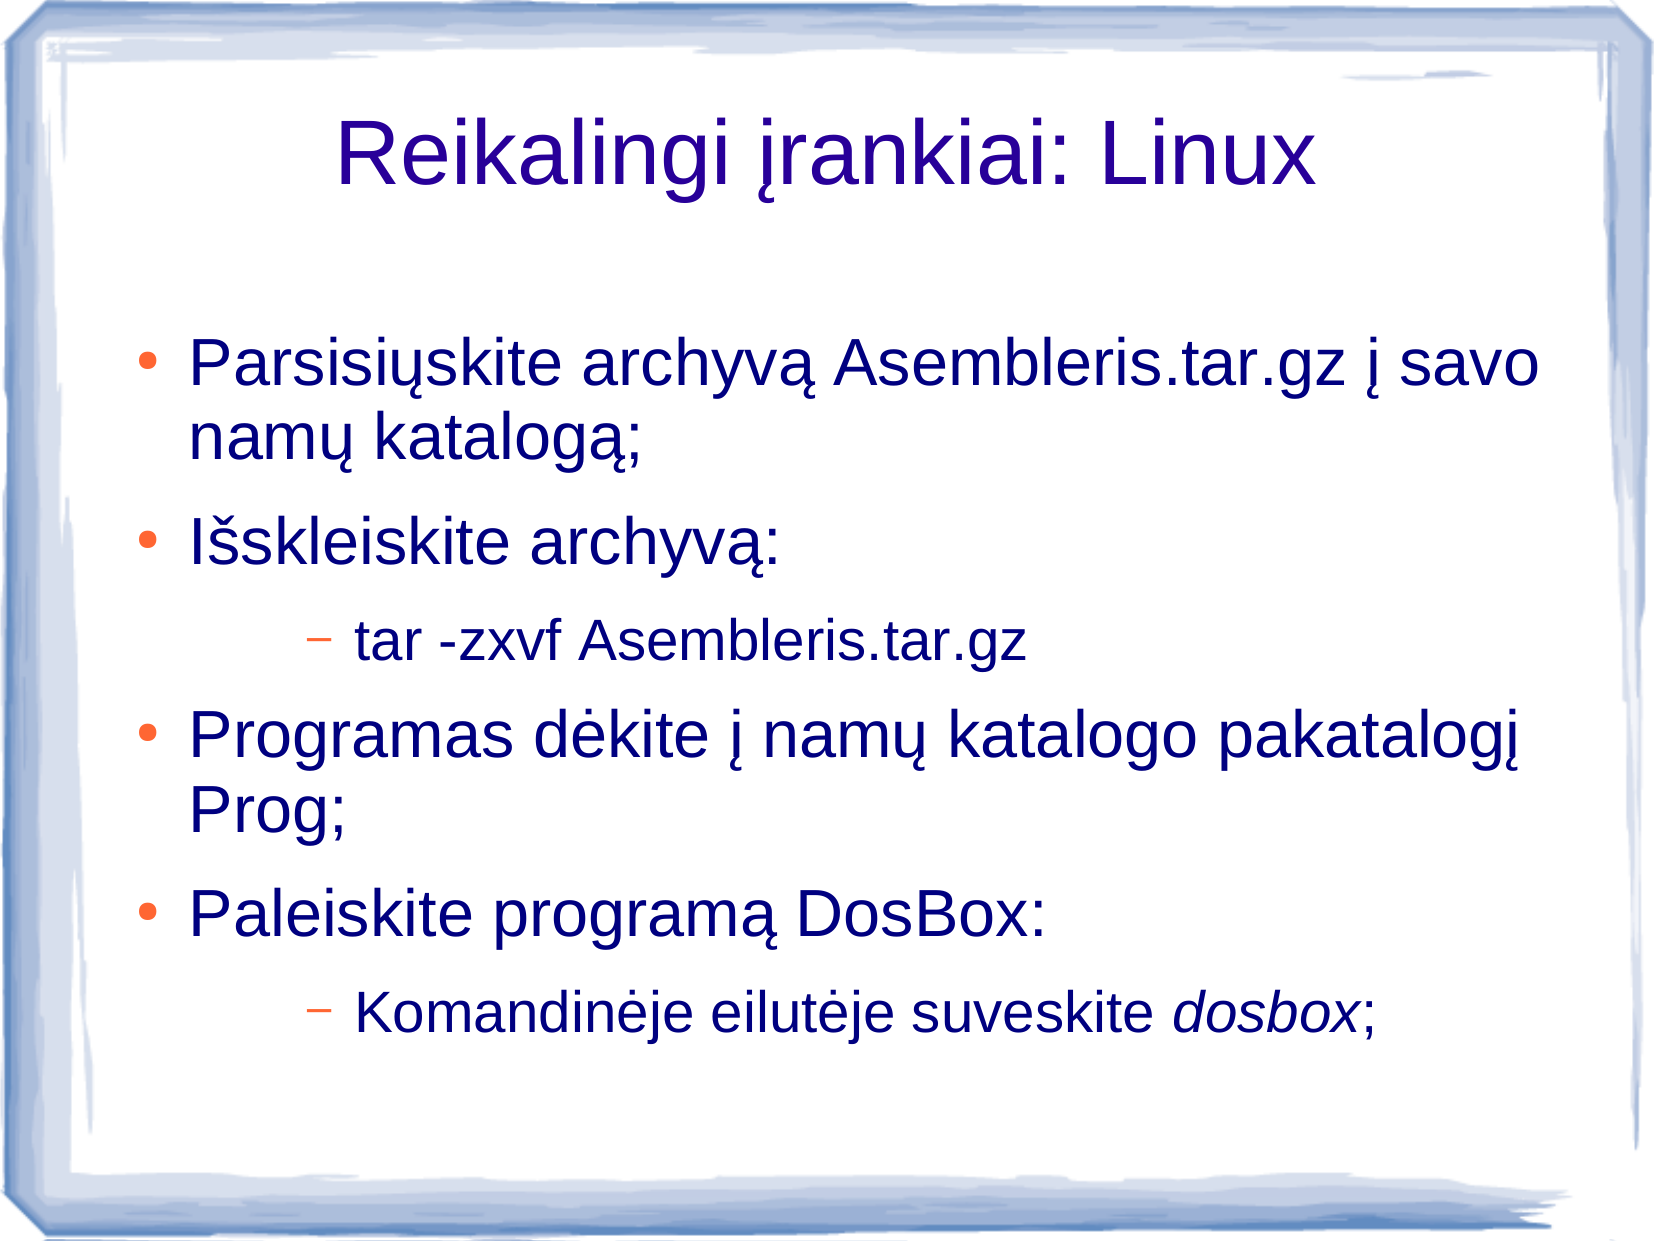

# Reikalingi įrankiai: Linux
Parsisiųskite archyvą Asembleris.tar.gz į savo namų katalogą;
Išskleiskite archyvą:
tar -zxvf Asembleris.tar.gz
Programas dėkite į namų katalogo pakatalogį Prog;
Paleiskite programą DosBox:
Komandinėje eilutėje suveskite dosbox;